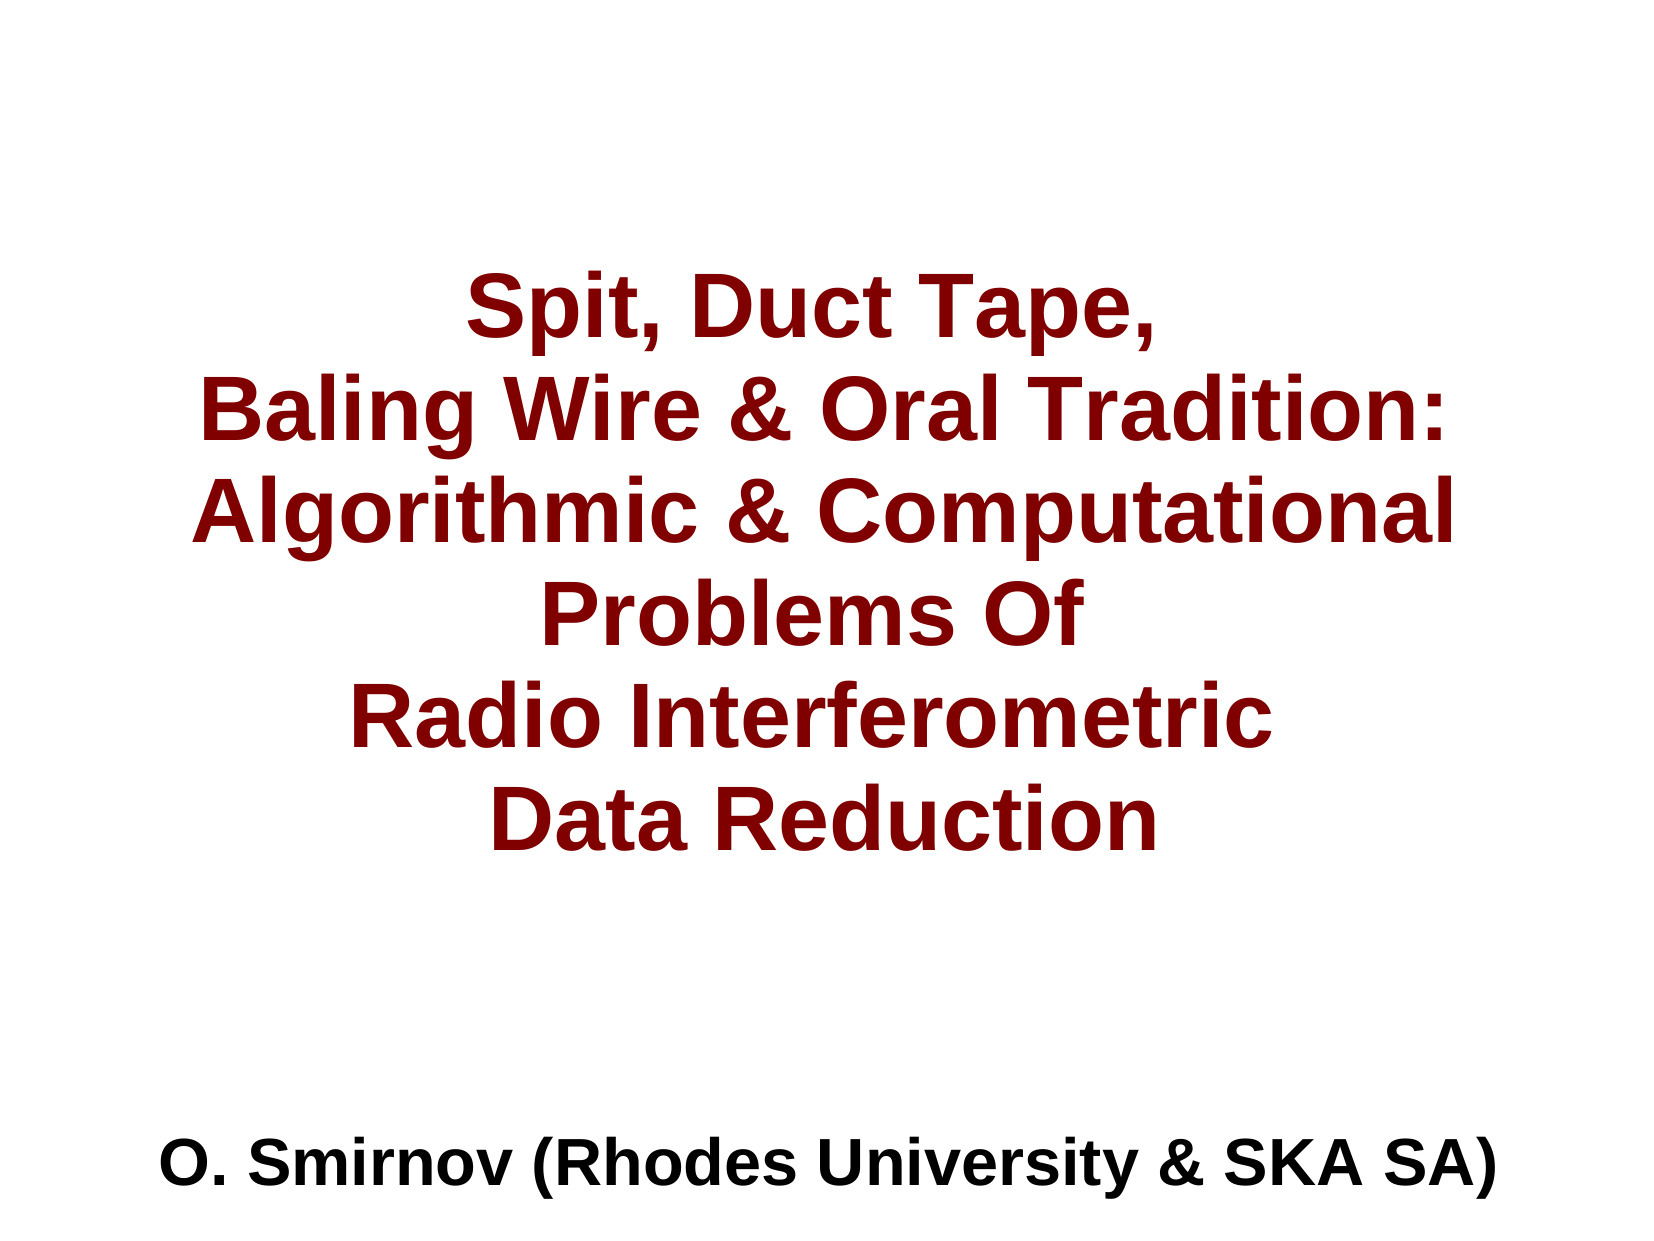

# Spit, Duct Tape, Baling Wire & Oral Tradition: Algorithmic & Computational Problems Of Radio Interferometric Data Reduction
O. Smirnov (Rhodes University & SKA SA)